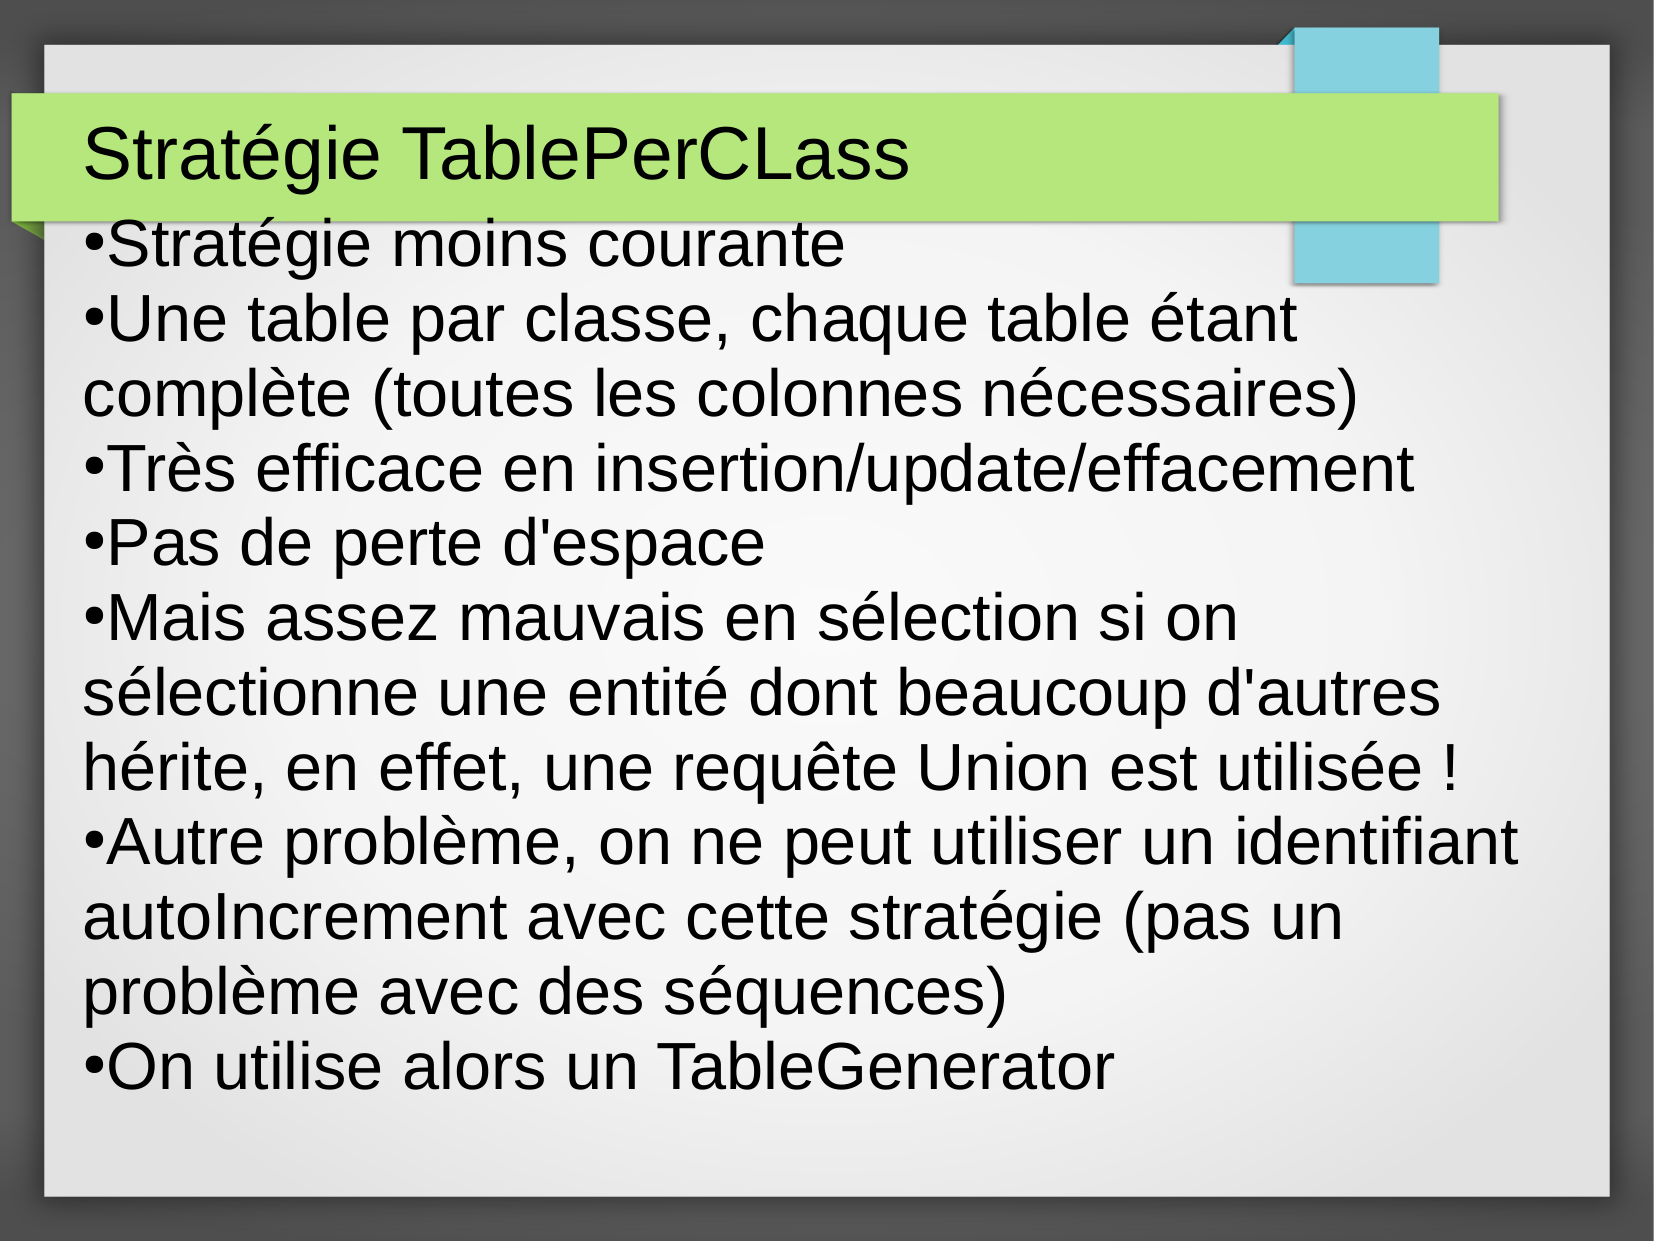

# Stratégie TablePerCLass
Stratégie moins courante
Une table par classe, chaque table étant complète (toutes les colonnes nécessaires)
Très efficace en insertion/update/effacement
Pas de perte d'espace
Mais assez mauvais en sélection si on sélectionne une entité dont beaucoup d'autres hérite, en effet, une requête Union est utilisée !
Autre problème, on ne peut utiliser un identifiant autoIncrement avec cette stratégie (pas un problème avec des séquences)
On utilise alors un TableGenerator